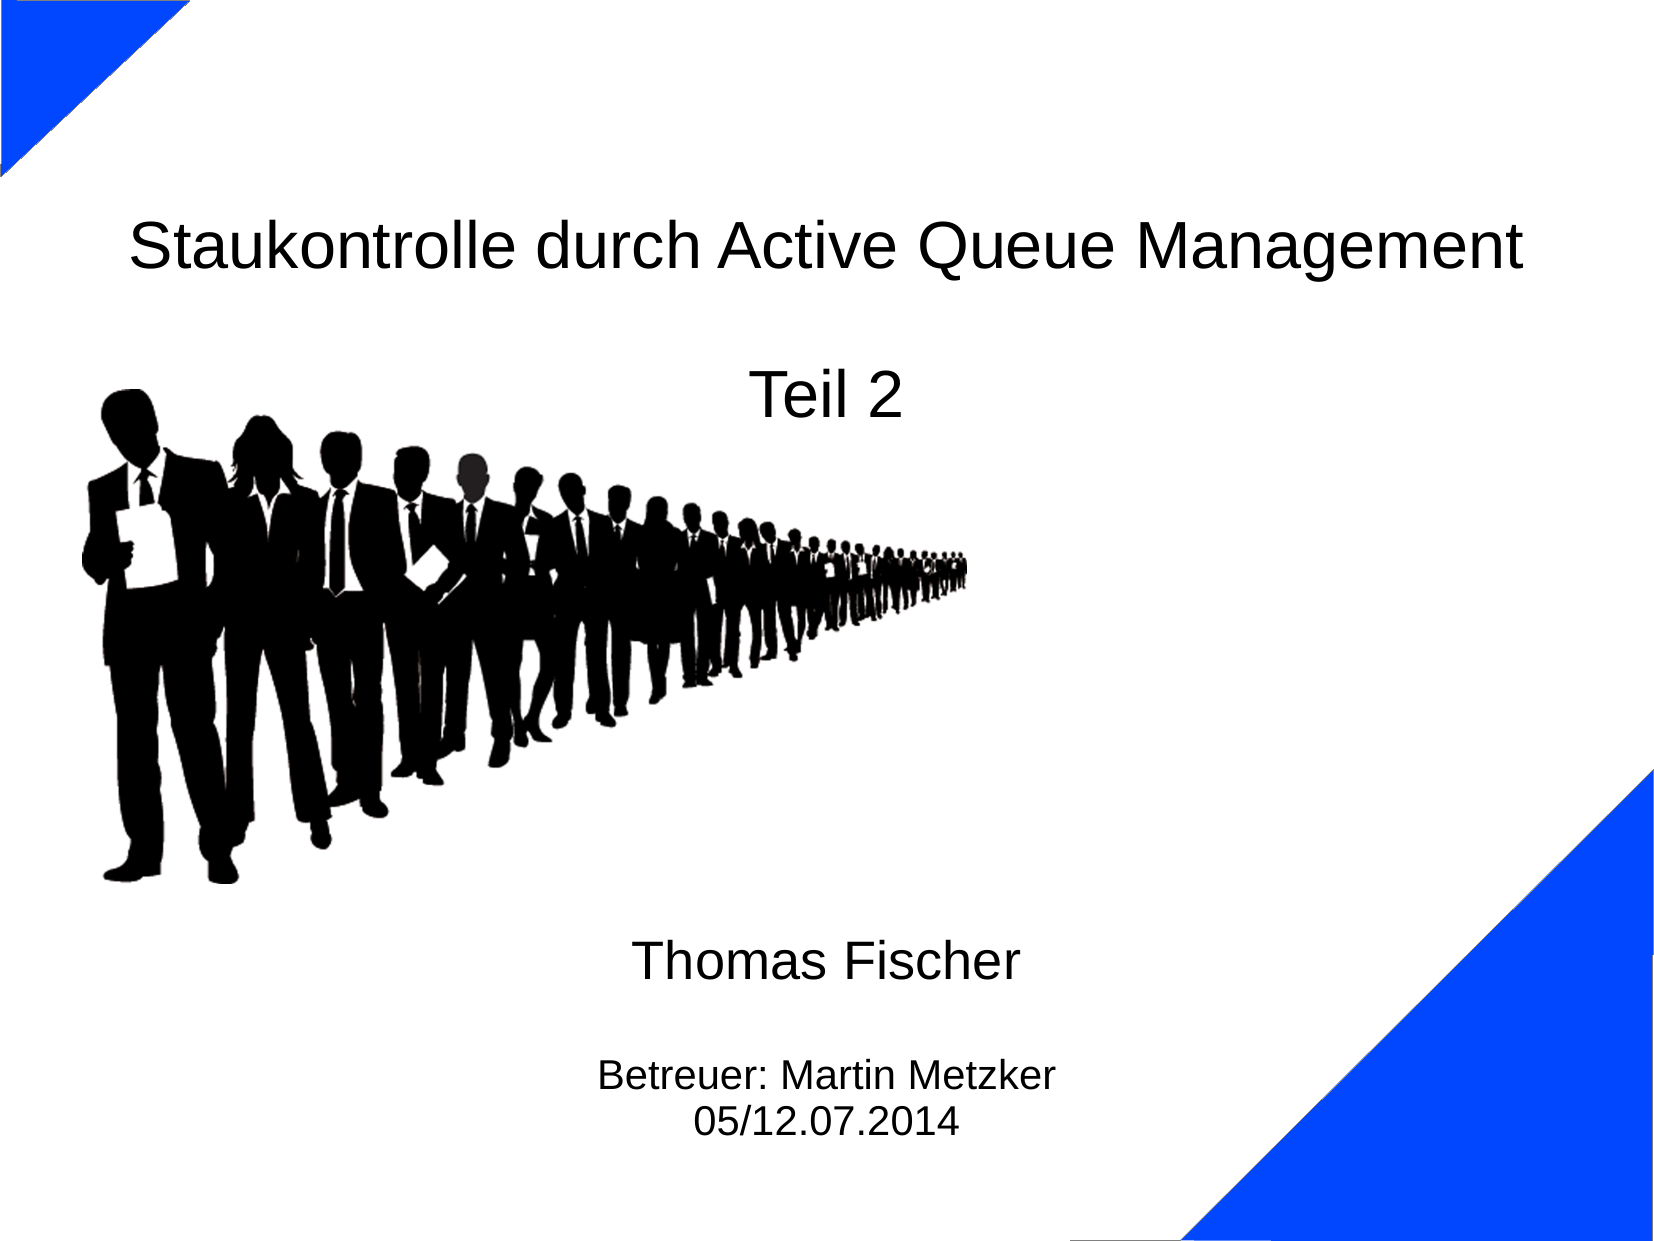

# Staukontrolle durch Active Queue Management
Teil 2
Thomas Fischer
Betreuer: Martin Metzker
05/12.07.2014